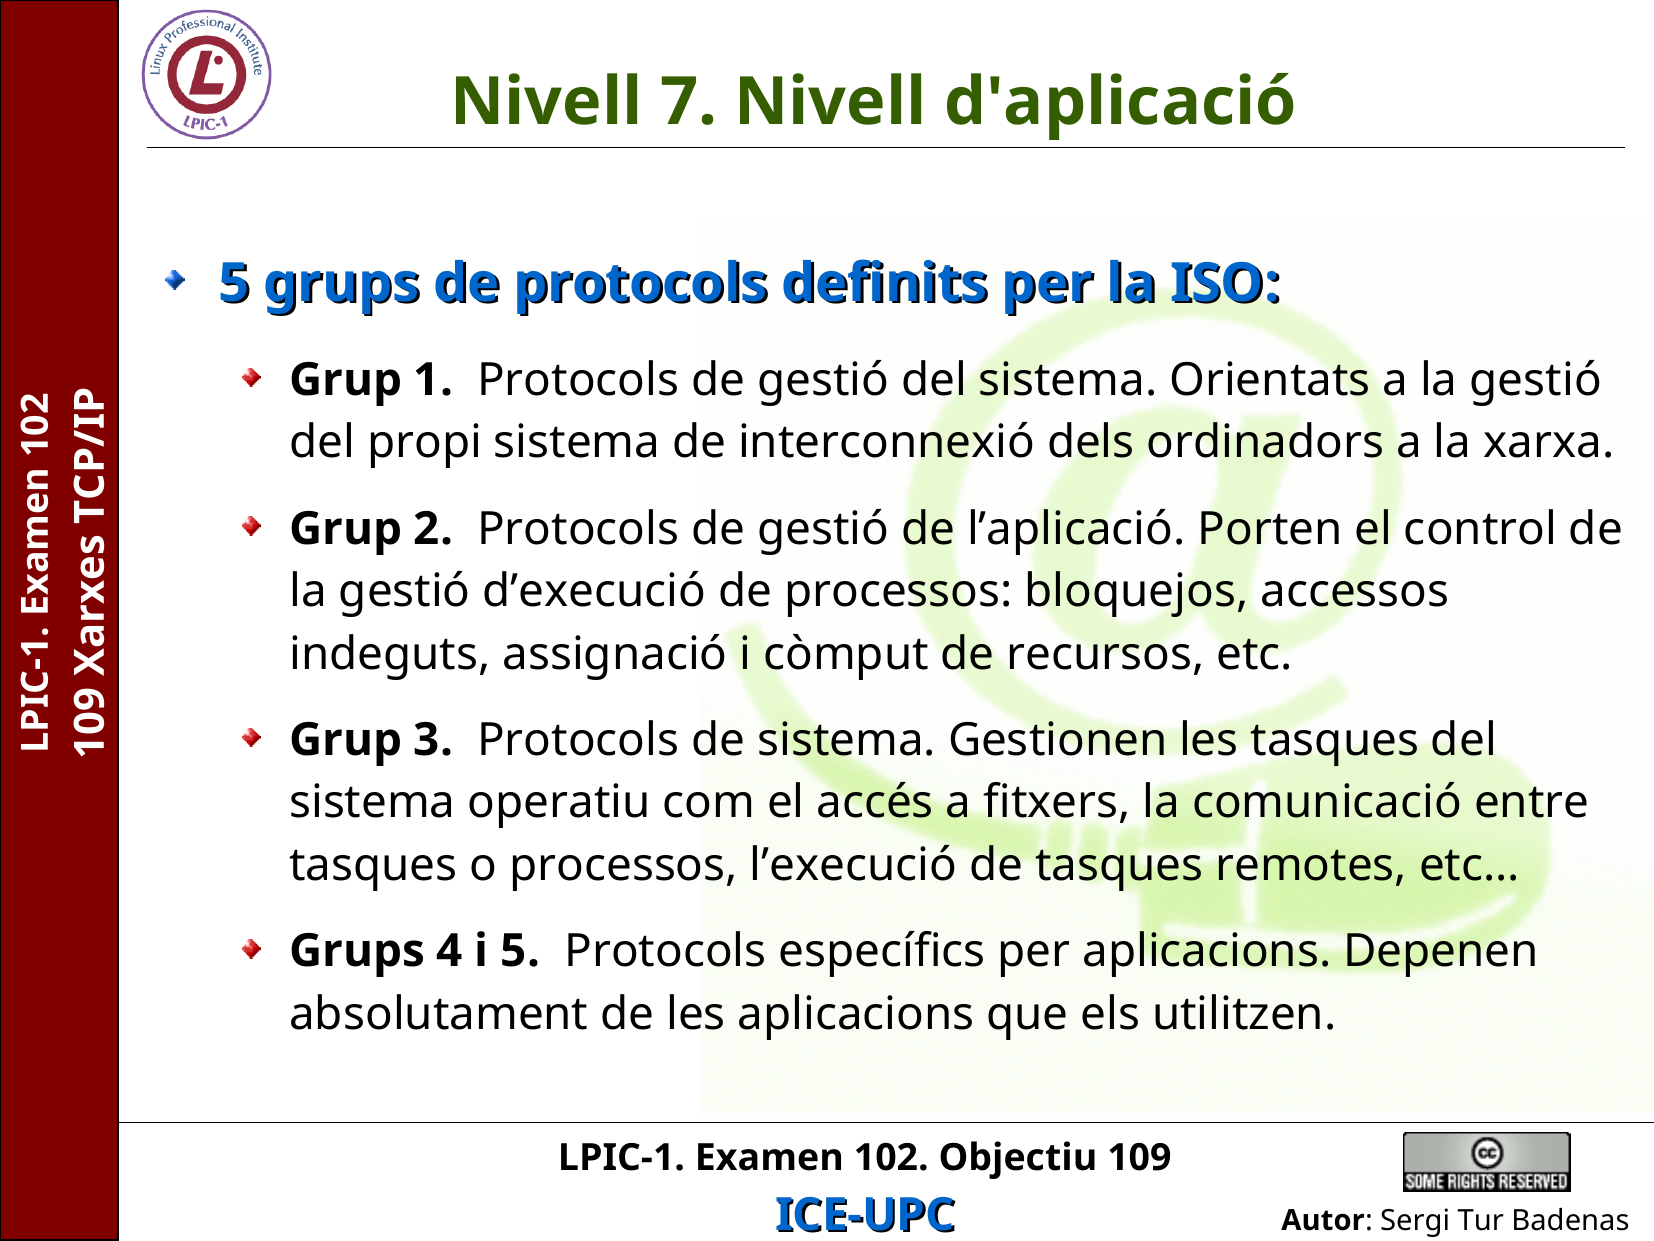

# Nivell 7. Nivell d'aplicació
5 grups de protocols definits per la ISO:
Grup 1. Protocols de gestió del sistema. Orientats a la gestió del propi sistema de interconnexió dels ordinadors a la xarxa.
Grup 2. Protocols de gestió de l’aplicació. Porten el control de la gestió d’execució de processos: bloquejos, accessos indeguts, assignació i còmput de recursos, etc.
Grup 3. Protocols de sistema. Gestionen les tasques del sistema operatiu com el accés a fitxers, la comunicació entre tasques o processos, l’execució de tasques remotes, etc...
Grups 4 i 5. Protocols específics per aplicacions. Depenen absolutament de les aplicacions que els utilitzen.